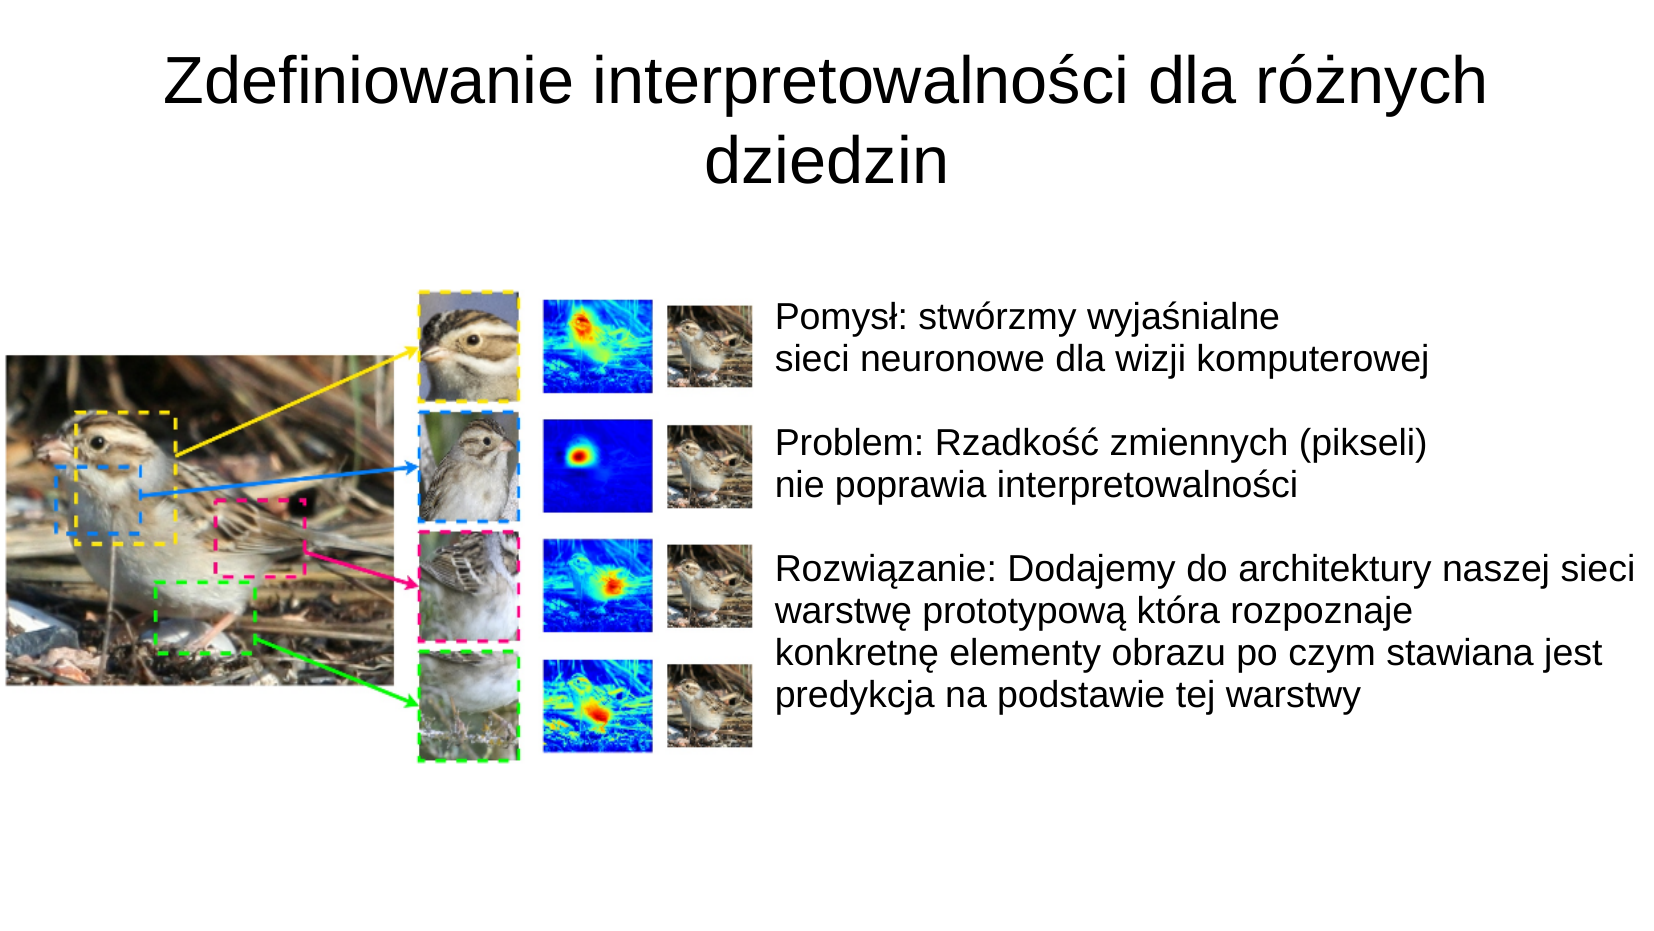

# Zdefiniowanie interpretowalności dla różnych dziedzin
Pomysł: stwórzmy wyjaśnialne
sieci neuronowe dla wizji komputerowej
Problem: Rzadkość zmiennych (pikseli)
nie poprawia interpretowalności
Rozwiązanie: Dodajemy do architektury naszej sieci
warstwę prototypową która rozpoznaje
konkretnę elementy obrazu po czym stawiana jest
predykcja na podstawie tej warstwy